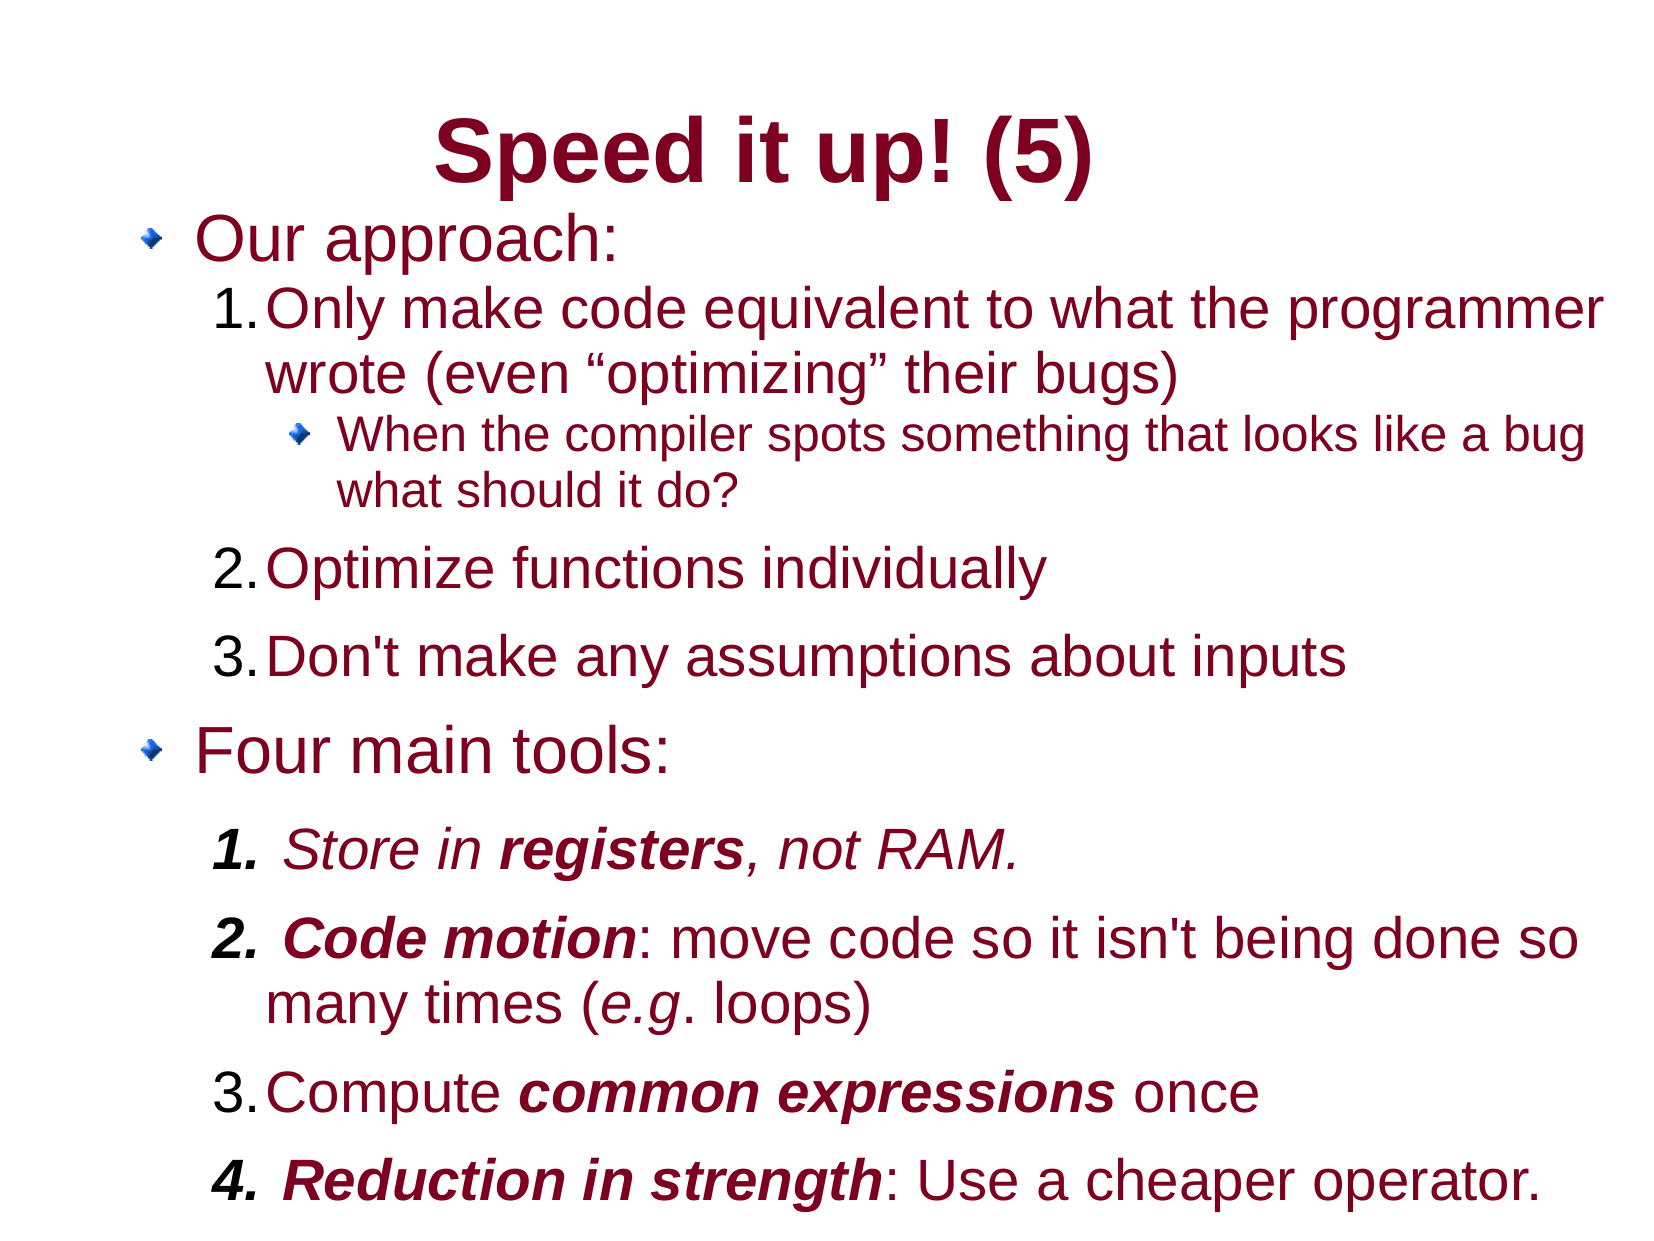

# Speed it up! (5)
Our approach:
Only make code equivalent to what the programmer wrote (even “optimizing” their bugs)
When the compiler spots something that looks like a bug what should it do?
Optimize functions individually
Don't make any assumptions about inputs
Four main tools:
 Store in registers, not RAM.
 Code motion: move code so it isn't being done so many times (e.g. loops)
Compute common expressions once
 Reduction in strength: Use a cheaper operator.